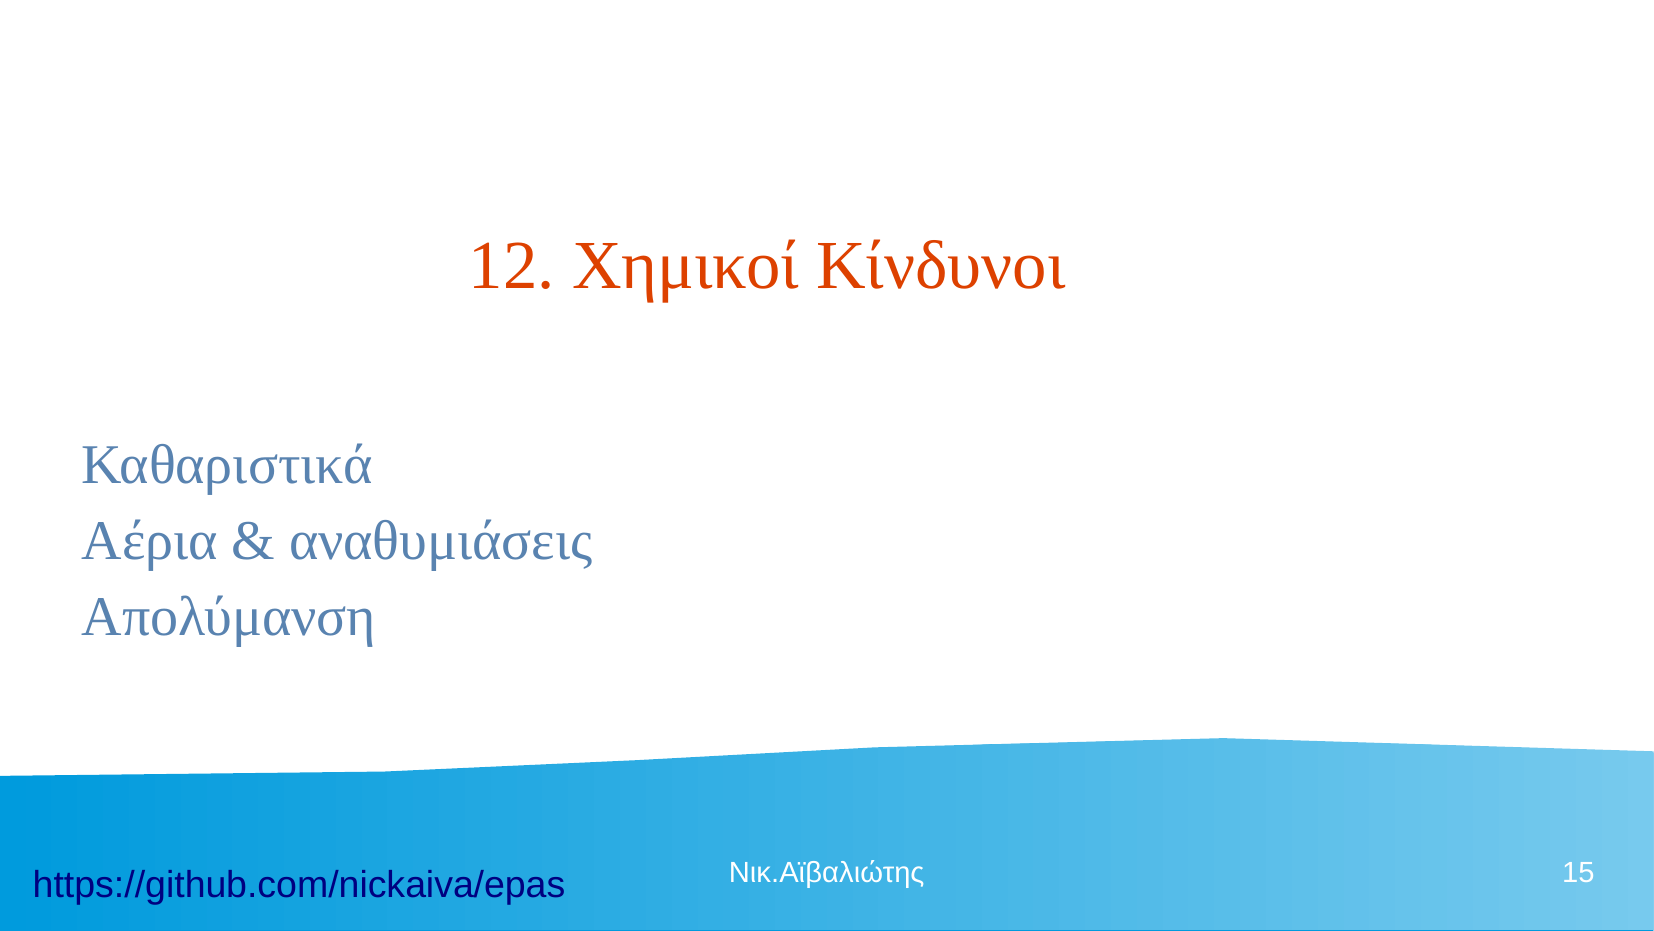

# 12. Χημικοί Κίνδυνοι
Καθαριστικά
Αέρια & αναθυμιάσεις
Απολύμανση
Νικ.Αϊβαλιώτης
15